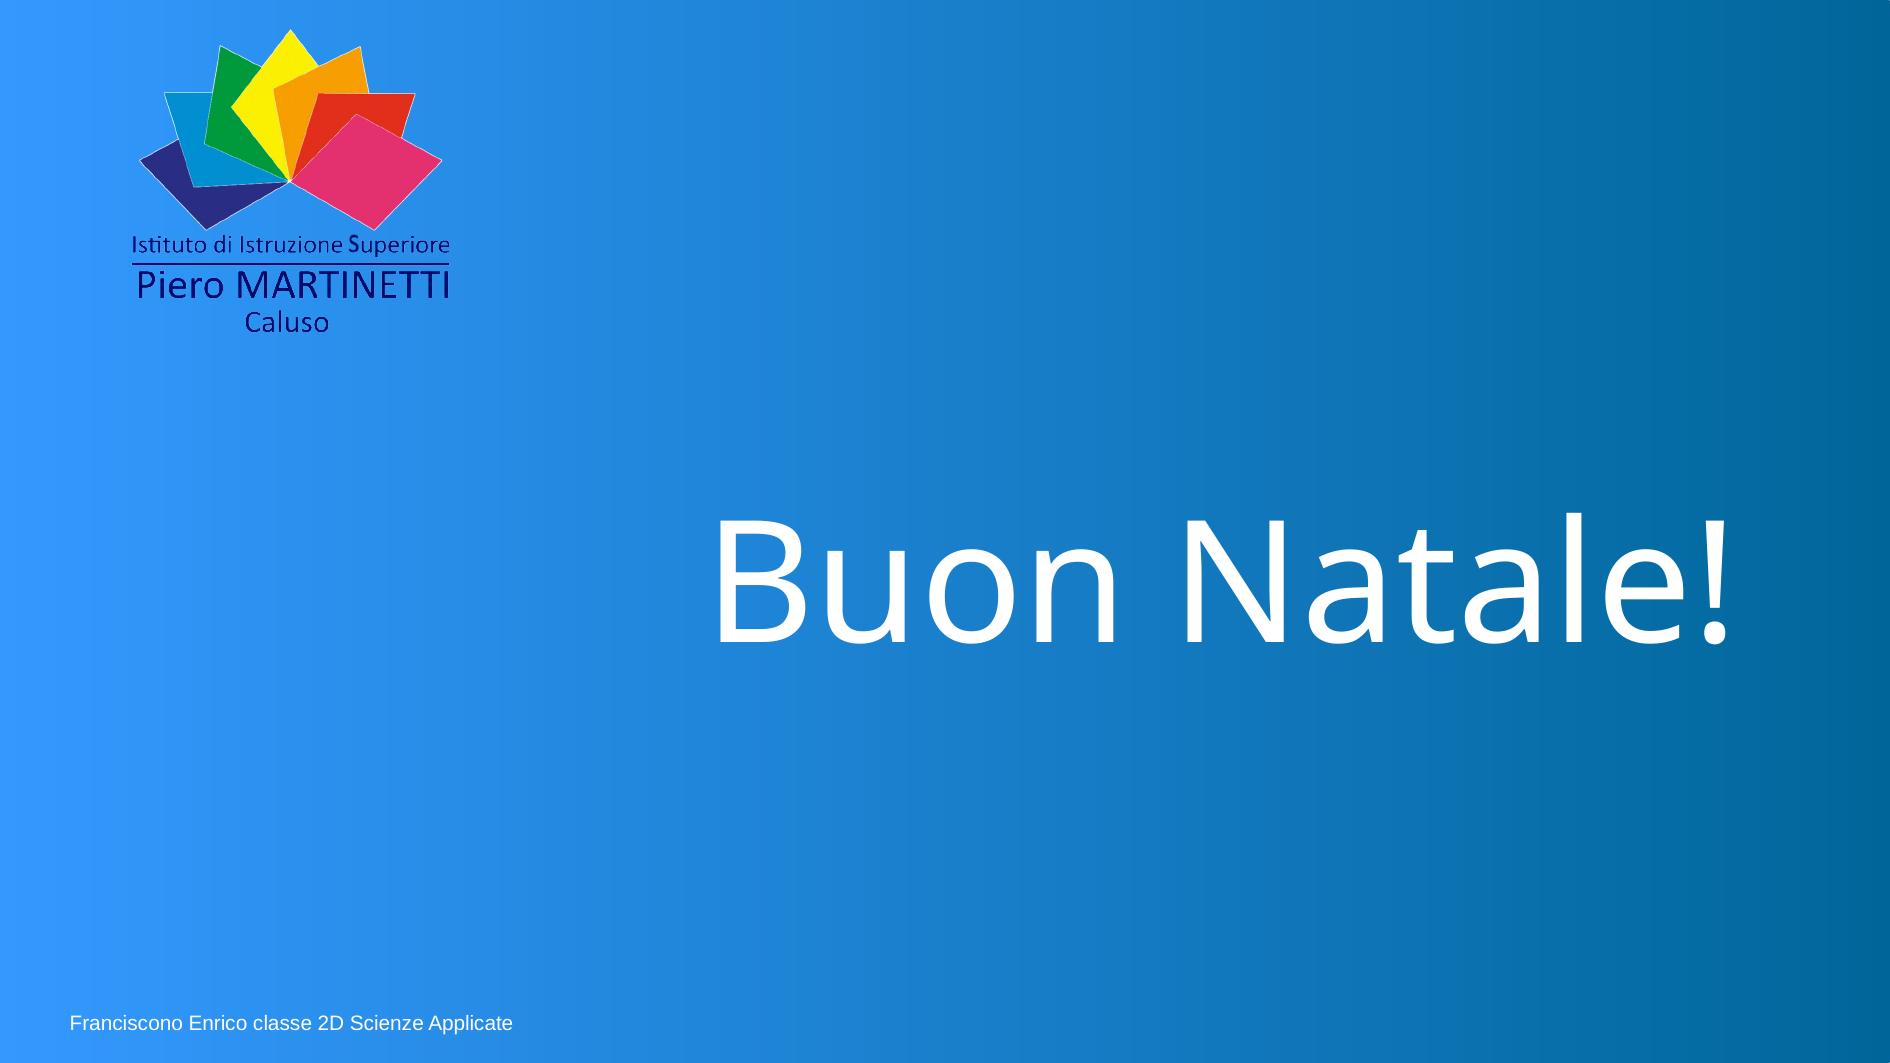

Buon Natale!
Franciscono Enrico classe 2D Scienze Applicate